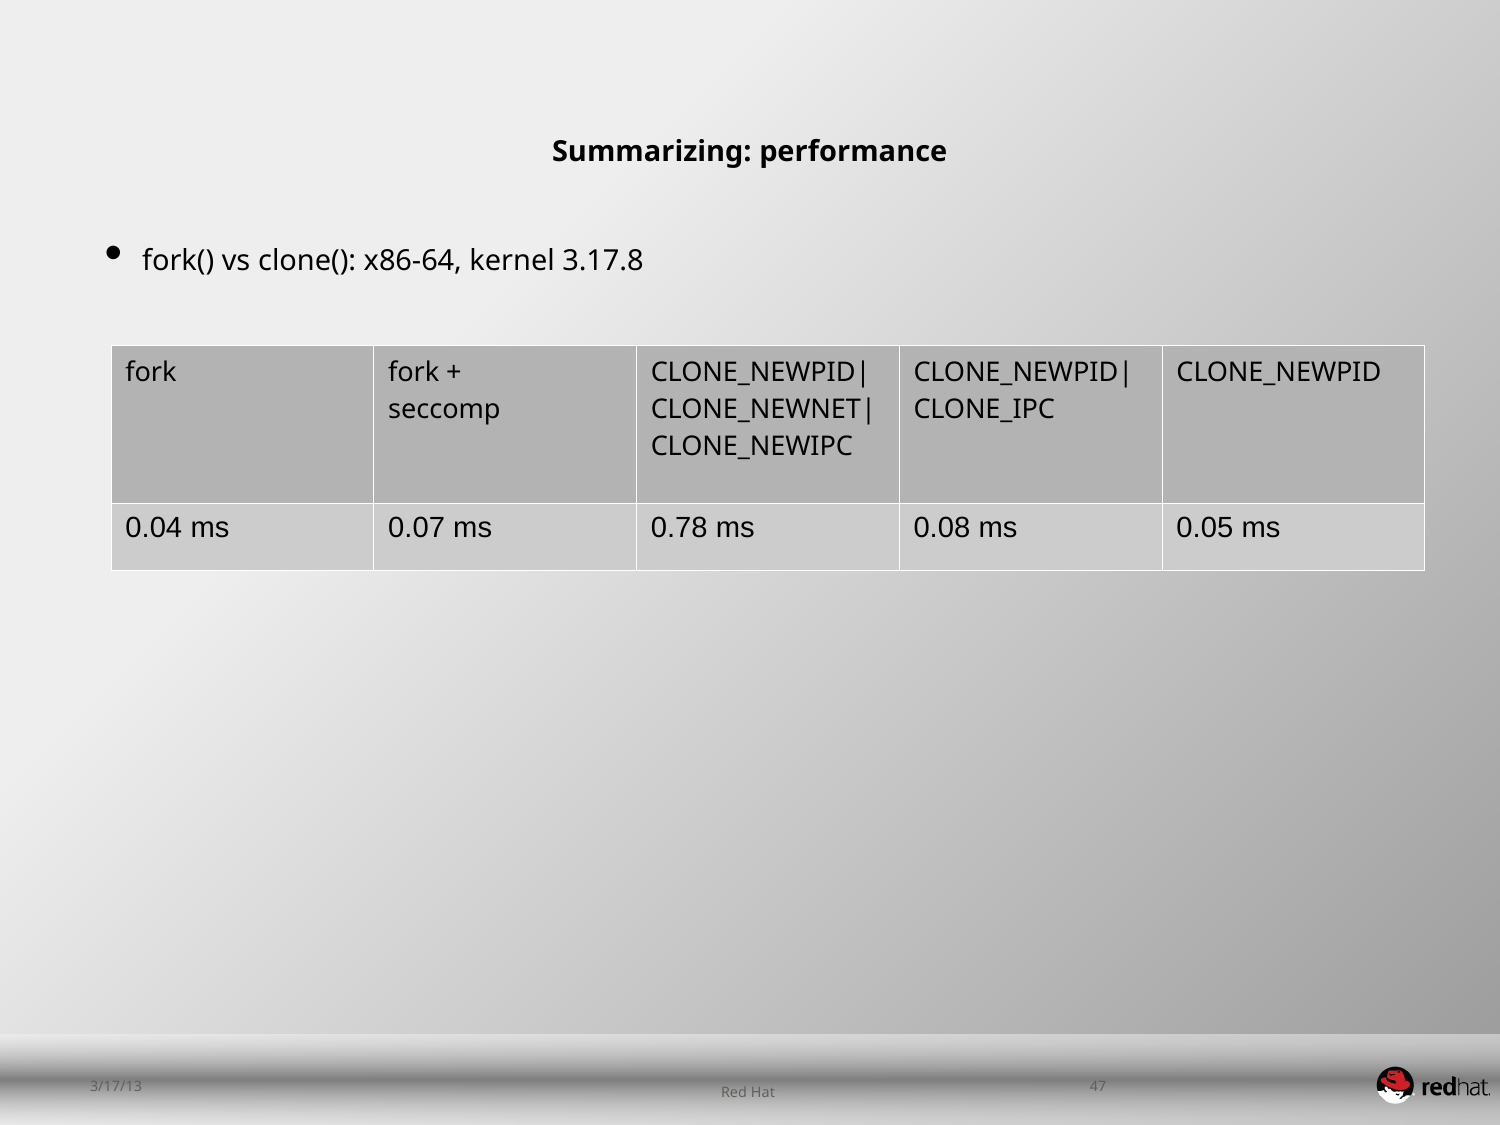

# Summarizing: performance
fork() vs clone(): x86-64, kernel 3.17.8
| fork | fork + seccomp | CLONE\_NEWPID|CLONE\_NEWNET|CLONE\_NEWIPC | CLONE\_NEWPID|CLONE\_IPC | CLONE\_NEWPID |
| --- | --- | --- | --- | --- |
| 0.04 ms | 0.07 ms | 0.78 ms | 0.08 ms | 0.05 ms |
3/17/13
Red Hat